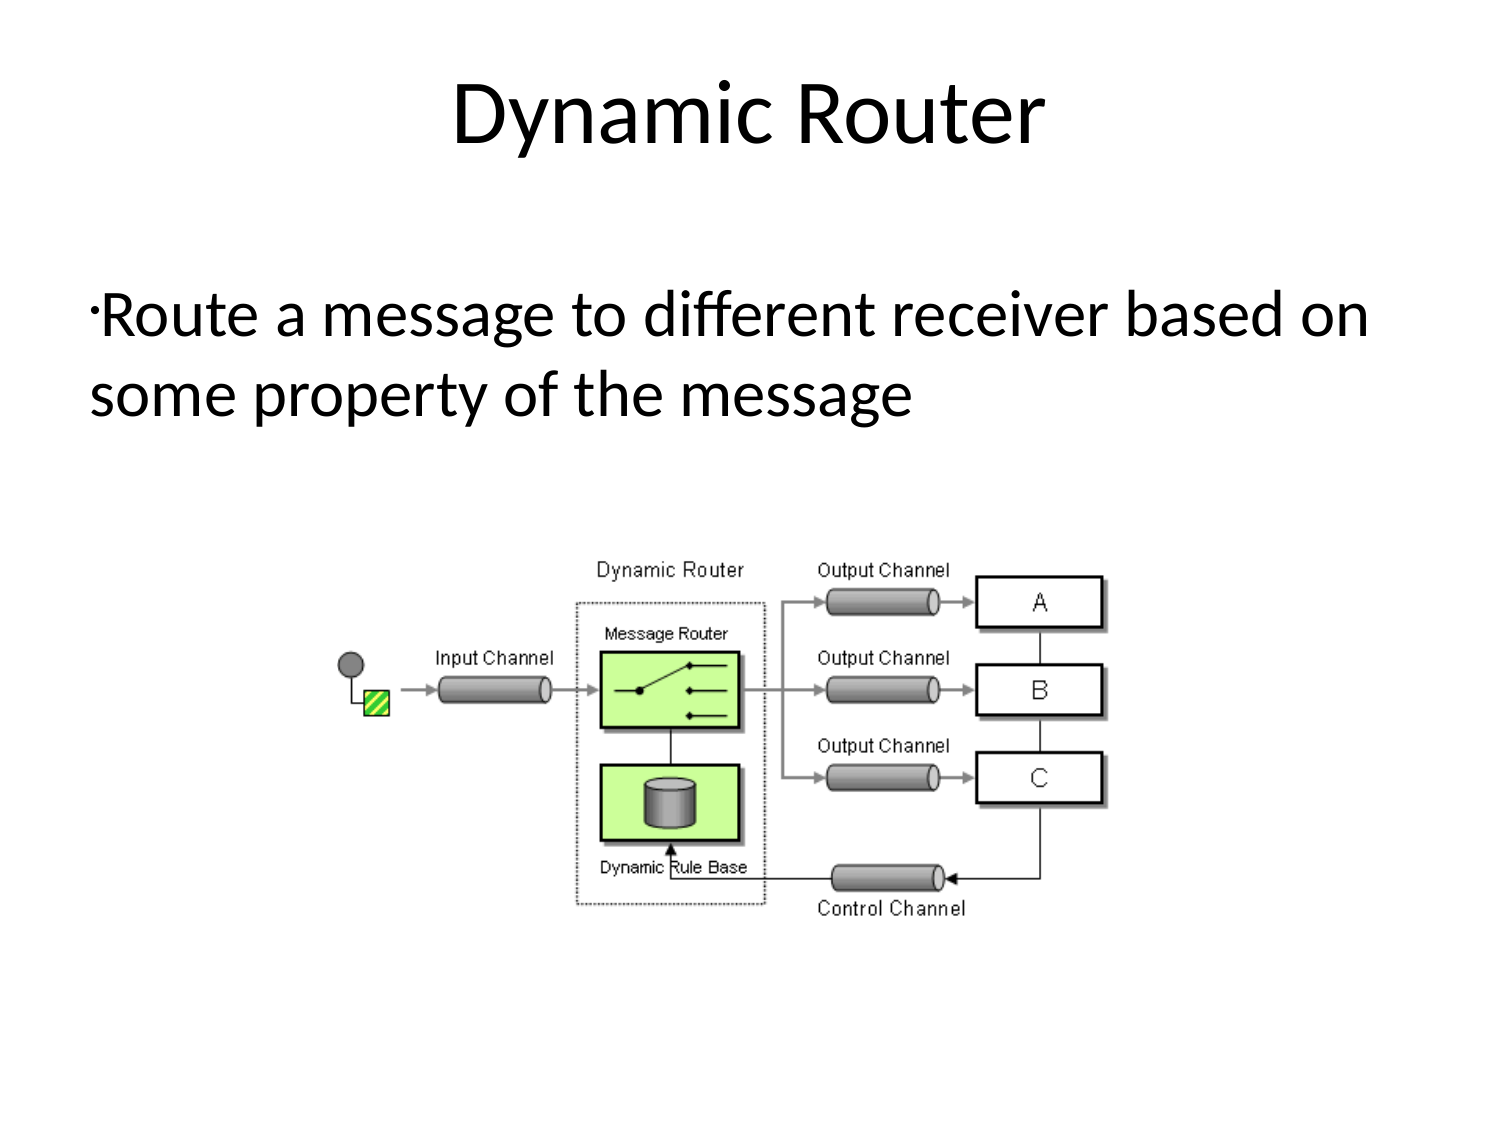

Dynamic Router
Route a message to different receiver based on some property of the message